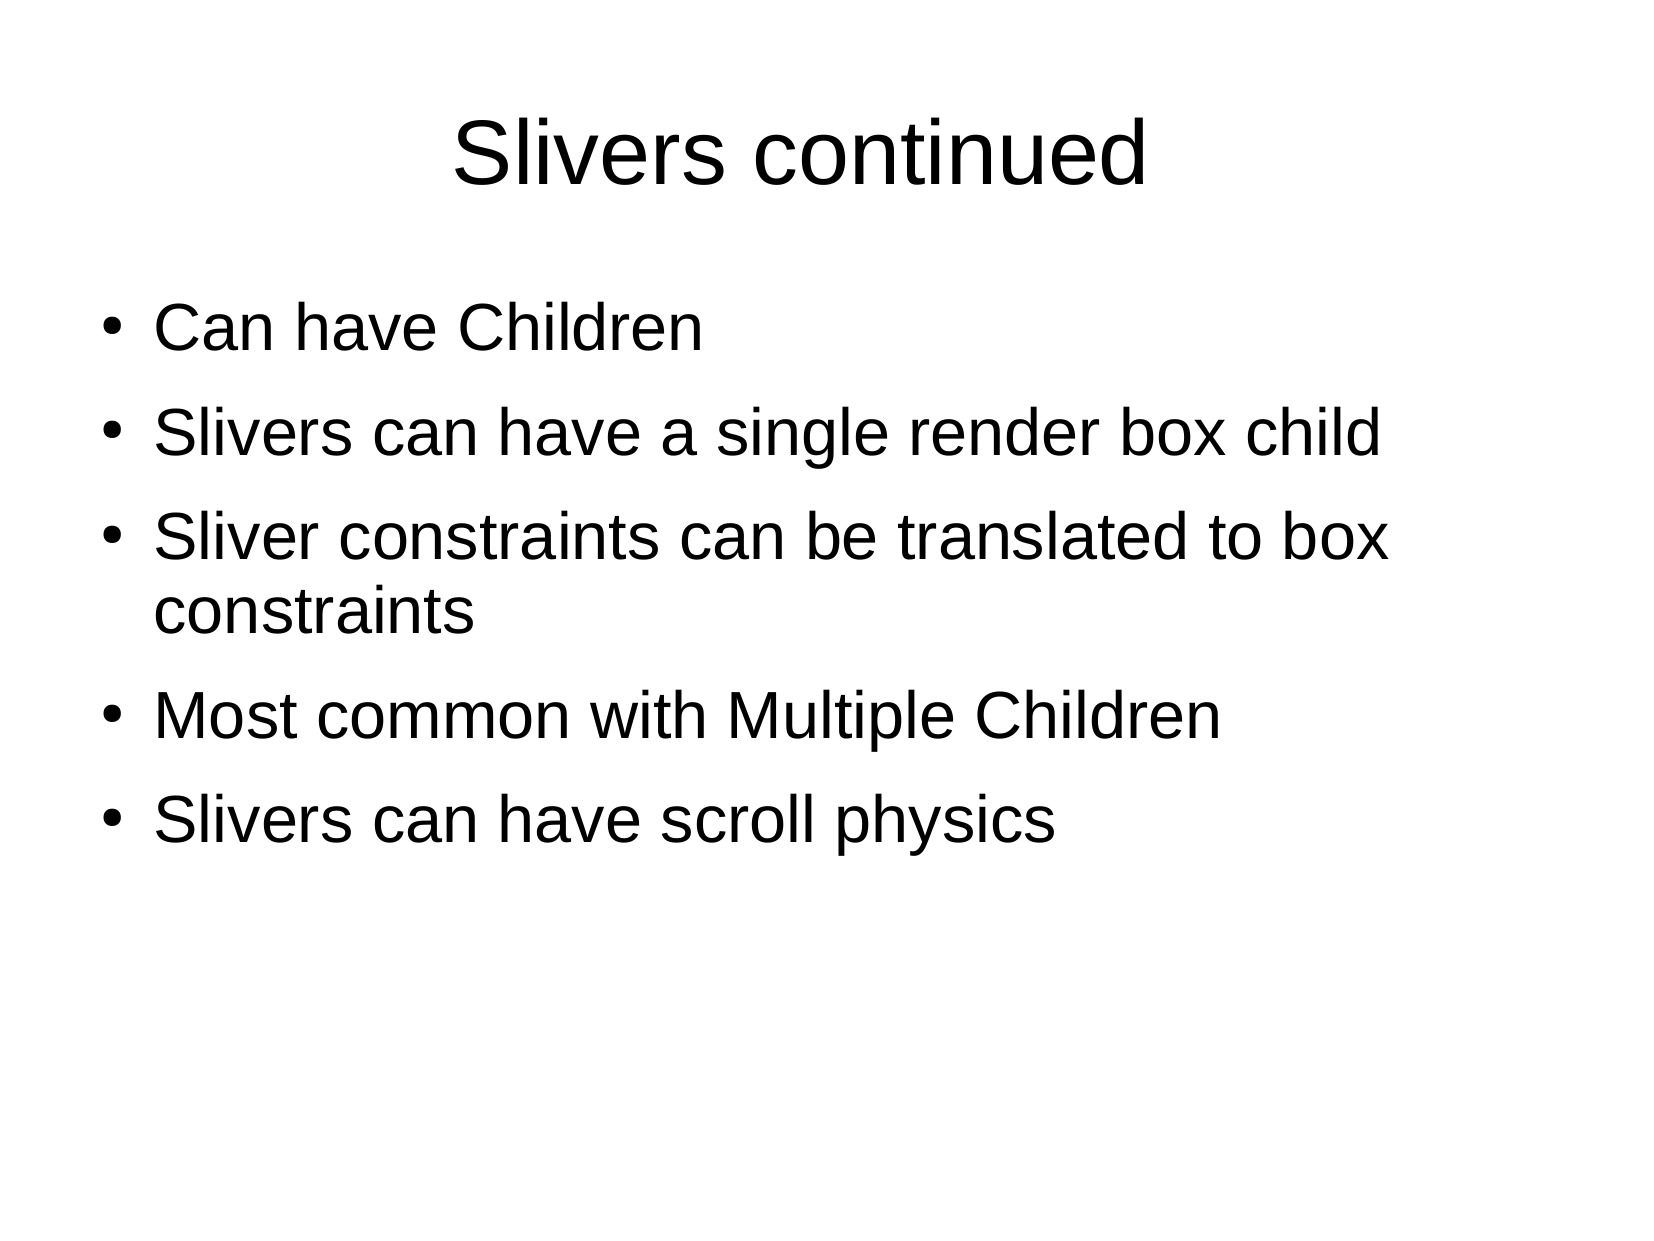

# Slivers continued
Can have Children
Slivers can have a single render box child
Sliver constraints can be translated to box constraints
Most common with Multiple Children
Slivers can have scroll physics